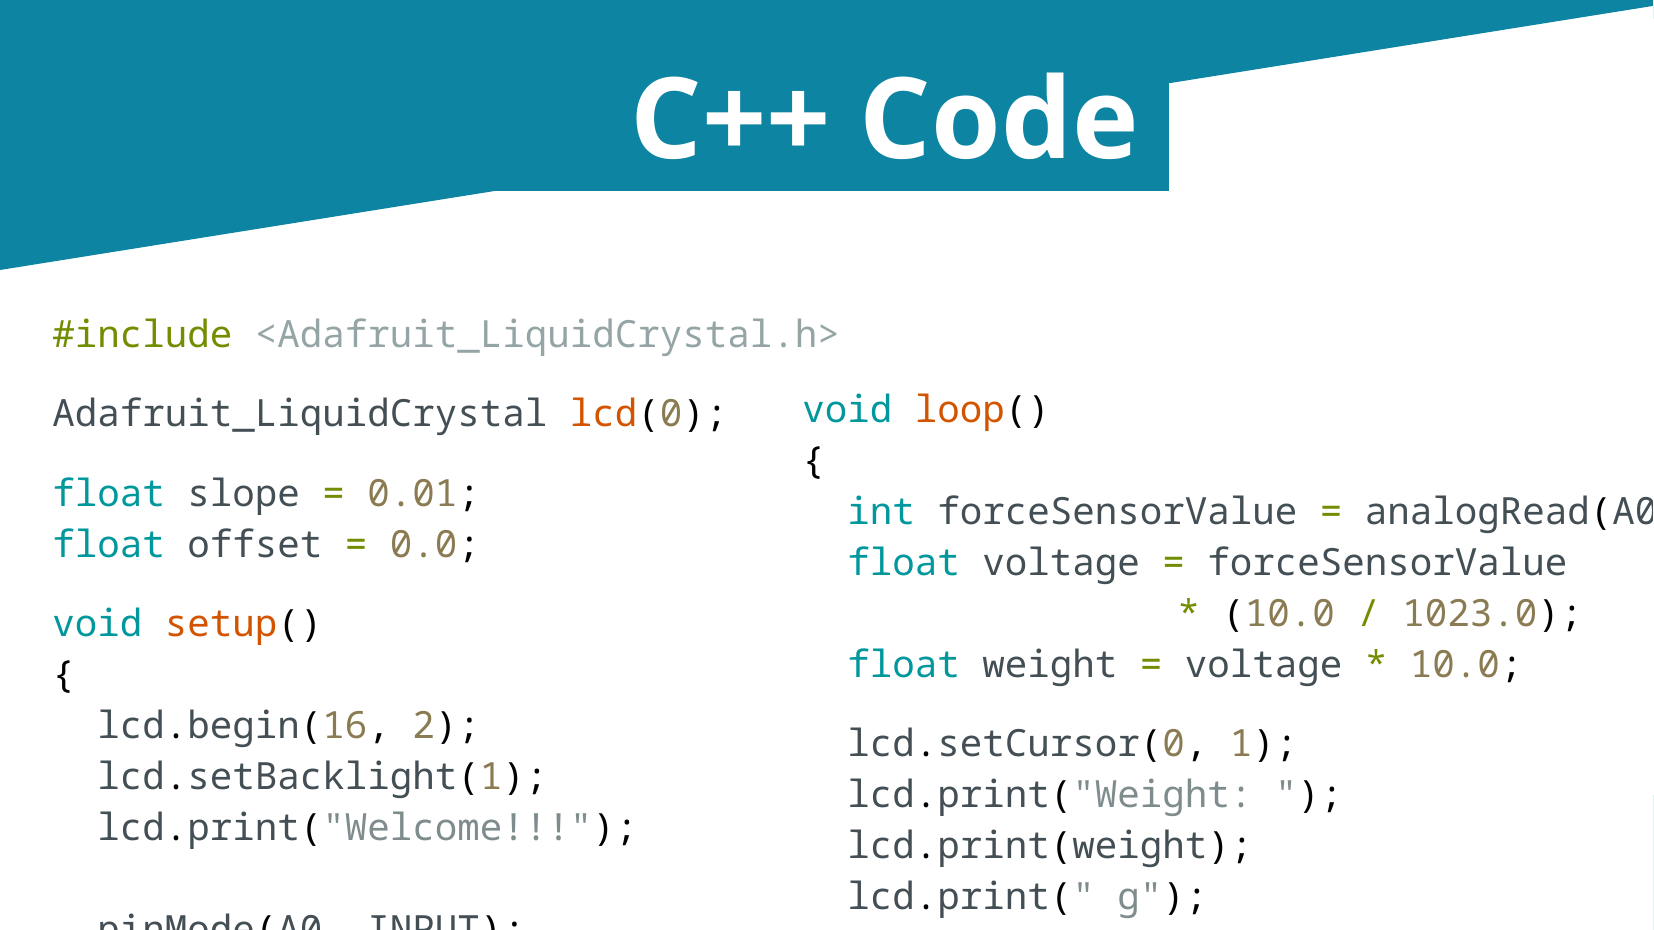

# C++ Code
#include <Adafruit_LiquidCrystal.h>
Adafruit_LiquidCrystal lcd(0);
float slope = 0.01;
float offset = 0.0;
void setup()
{
 lcd.begin(16, 2);
 lcd.setBacklight(1);
 lcd.print("Welcome!!!");
 pinMode(A0, INPUT);
}
void loop()
{
 int forceSensorValue = analogRead(A0);
 float voltage = forceSensorValue
					* (10.0 / 1023.0);
 float weight = voltage * 10.0;
 lcd.setCursor(0, 1);
 lcd.print("Weight: ");
 lcd.print(weight);
 lcd.print(" g");
}